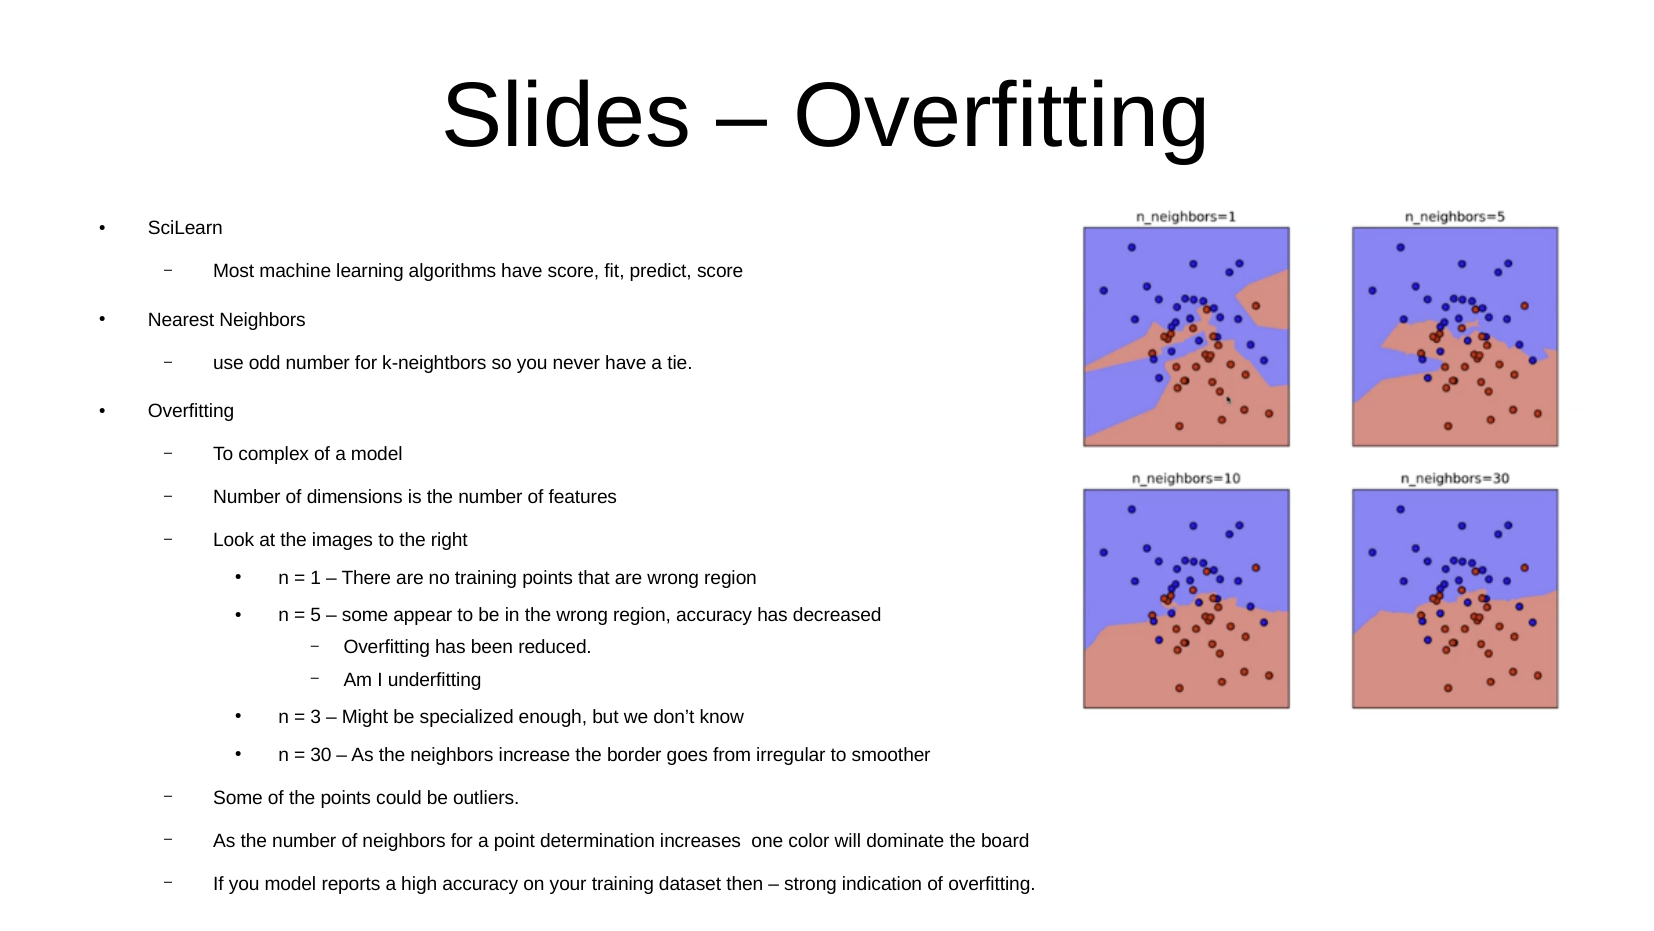

# Slides – Overfitting
SciLearn
Most machine learning algorithms have score, fit, predict, score
Nearest Neighbors
use odd number for k-neightbors so you never have a tie.
Overfitting
To complex of a model
Number of dimensions is the number of features
Look at the images to the right
n = 1 – There are no training points that are wrong region
n = 5 – some appear to be in the wrong region, accuracy has decreased
Overfitting has been reduced.
Am I underfitting
n = 3 – Might be specialized enough, but we don’t know
n = 30 – As the neighbors increase the border goes from irregular to smoother
Some of the points could be outliers.
As the number of neighbors for a point determination increases one color will dominate the board
If you model reports a high accuracy on your training dataset then – strong indication of overfitting.